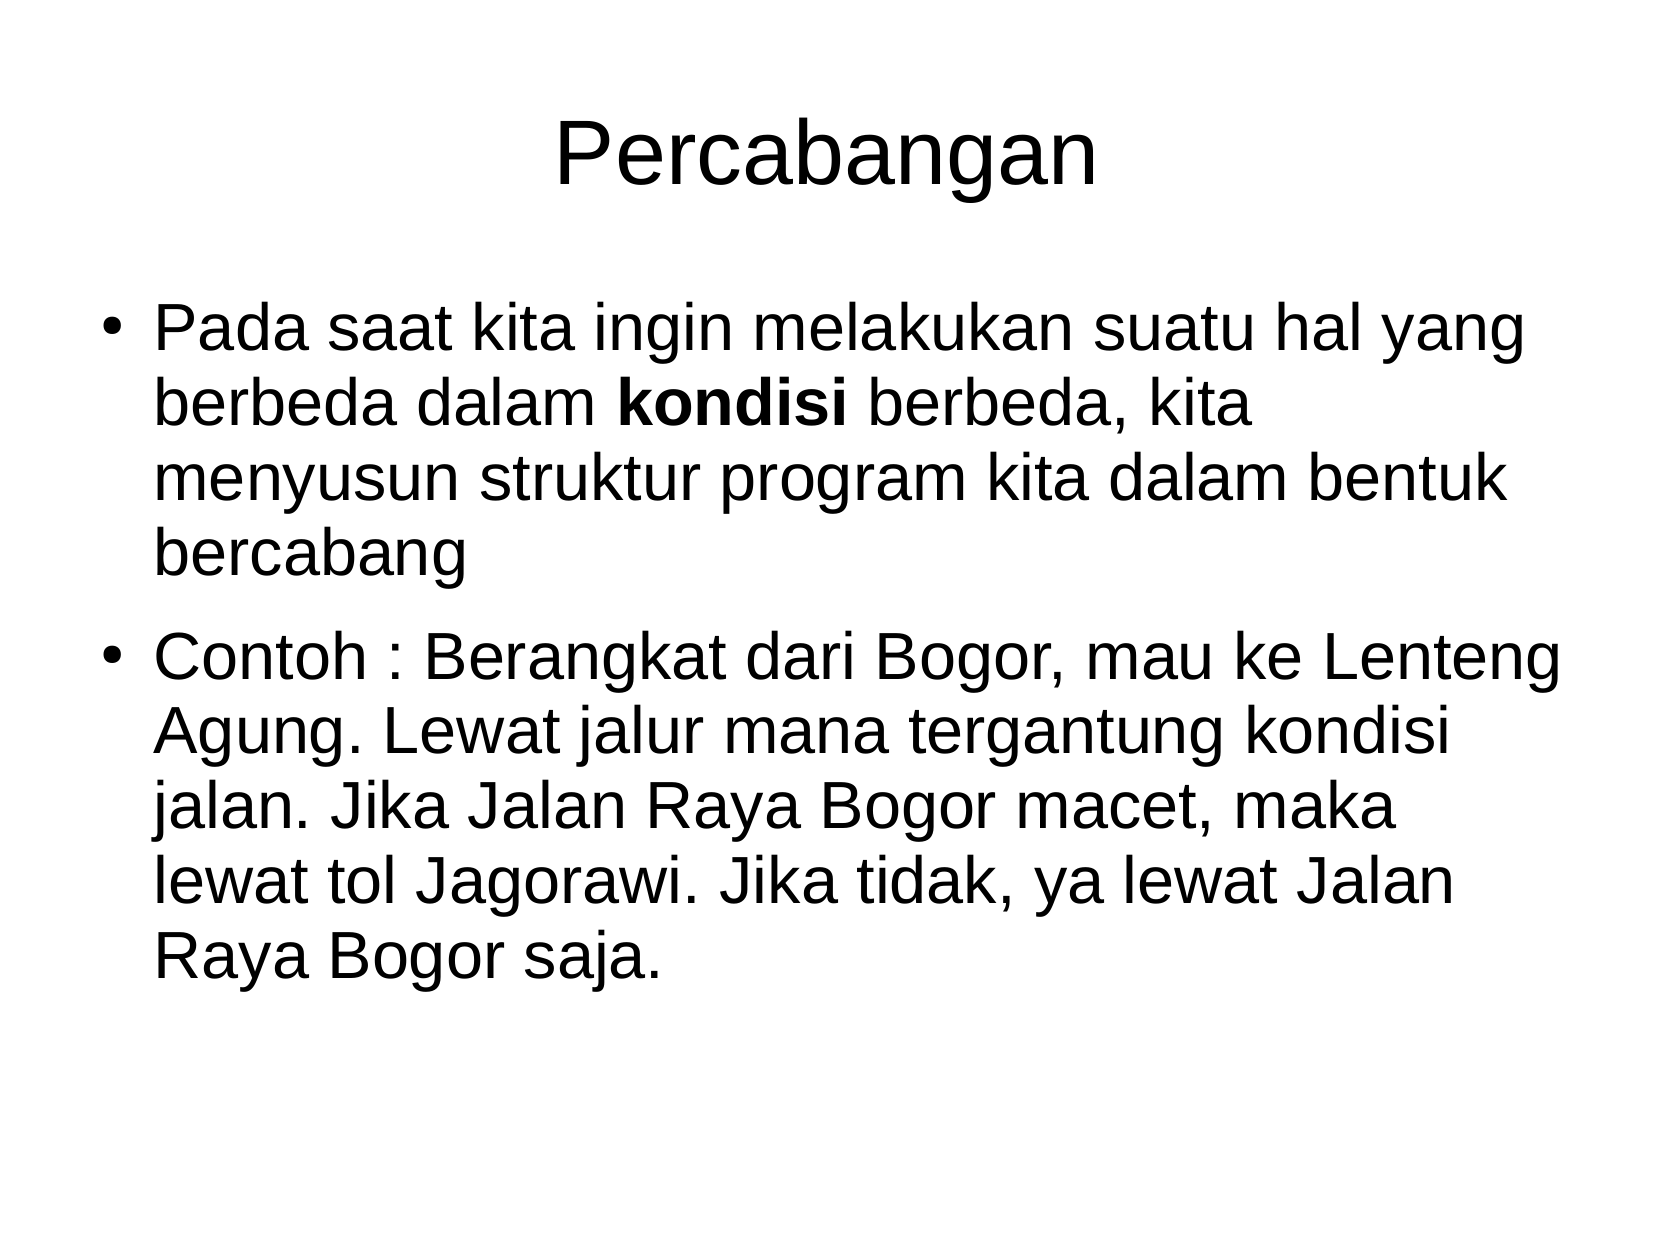

# Percabangan
Pada saat kita ingin melakukan suatu hal yang berbeda dalam kondisi berbeda, kita menyusun struktur program kita dalam bentuk bercabang
Contoh : Berangkat dari Bogor, mau ke Lenteng Agung. Lewat jalur mana tergantung kondisi jalan. Jika Jalan Raya Bogor macet, maka lewat tol Jagorawi. Jika tidak, ya lewat Jalan Raya Bogor saja.